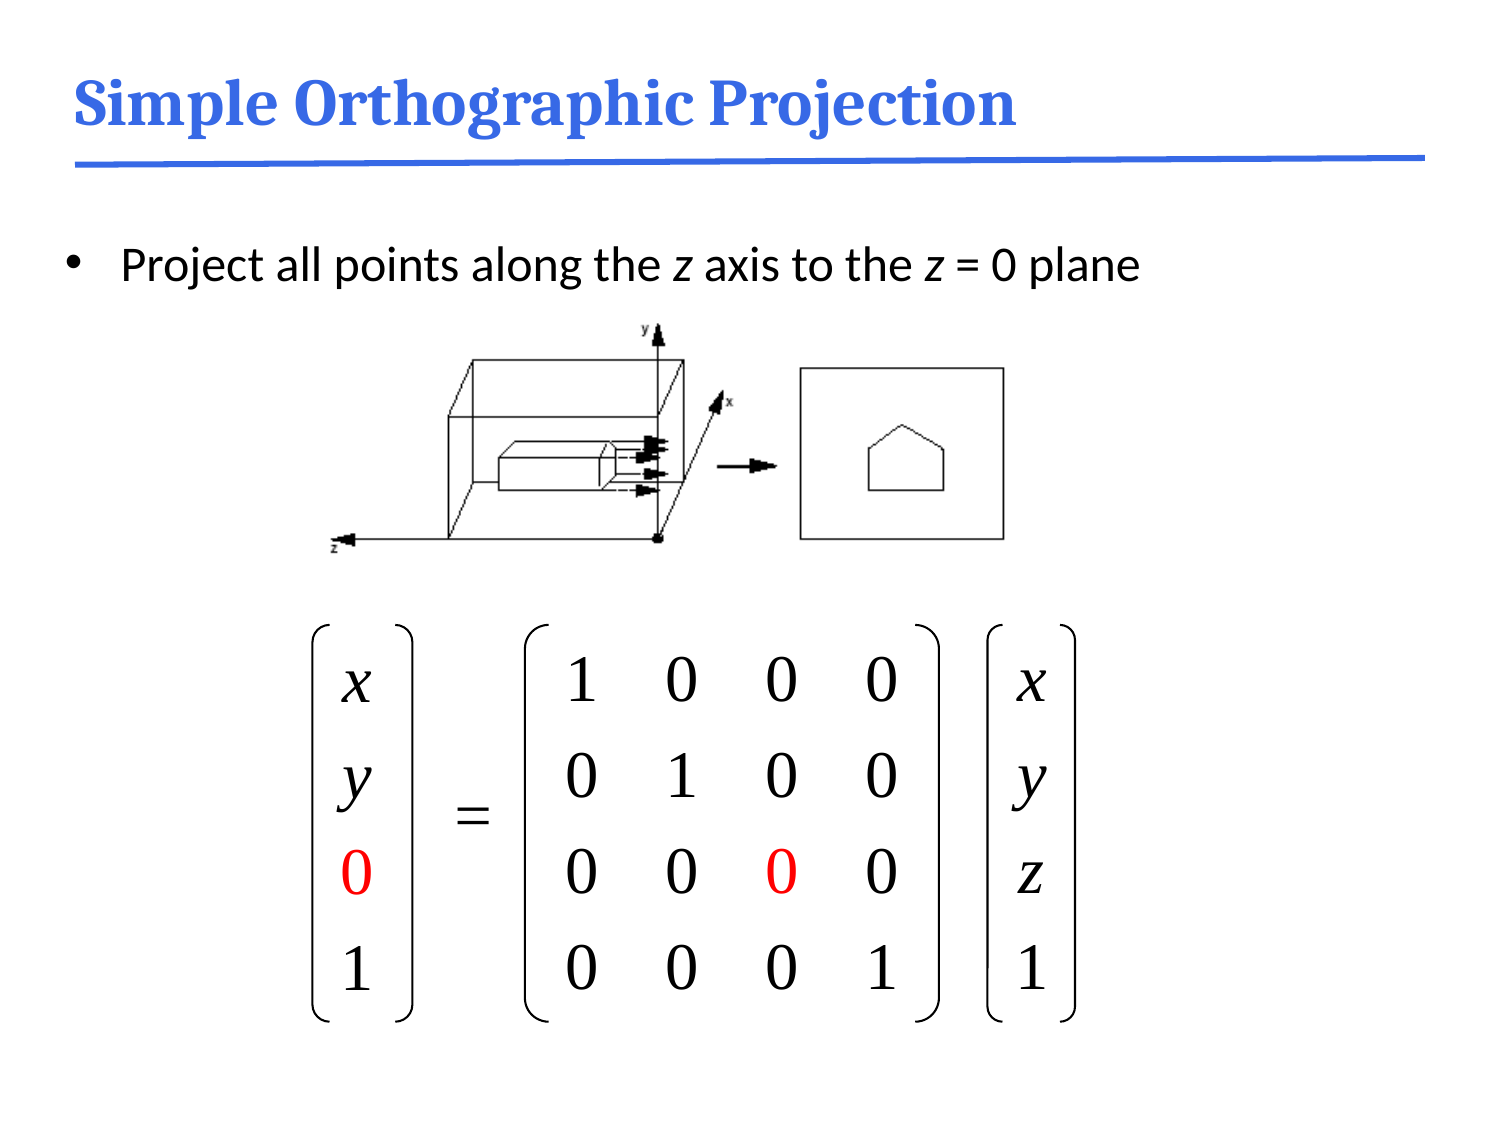

# Simple Orthographic Projection
Project all points along the z axis to the z = 0 plane
1
0
0
0
0
1
0
0
0
0
0
0
0
0
0
1
x
y
z
1
x
y
0
1
=